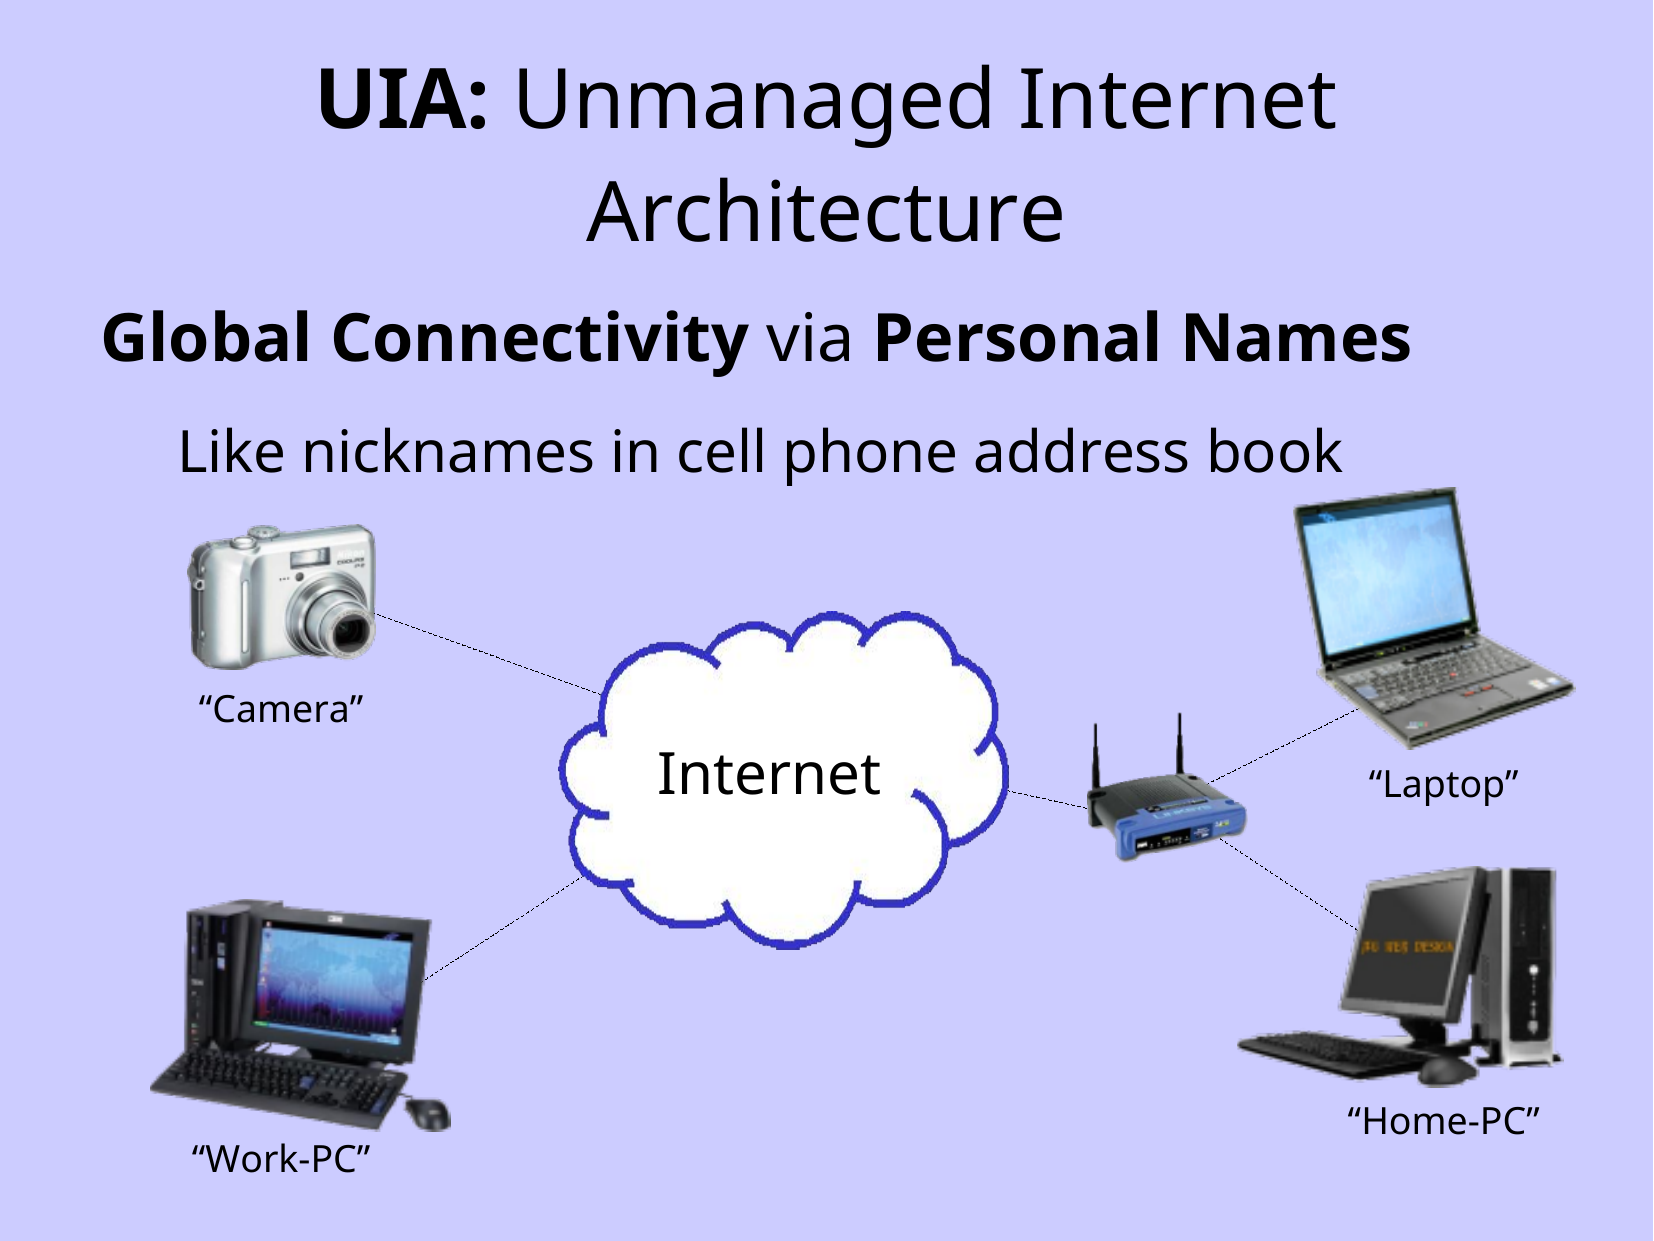

# UIA: Unmanaged Internet Architecture
Global Connectivity via Personal Names
Like nicknames in cell phone address book
“Camera”
Internet
“Laptop”
“Home-PC”
“Work-PC”